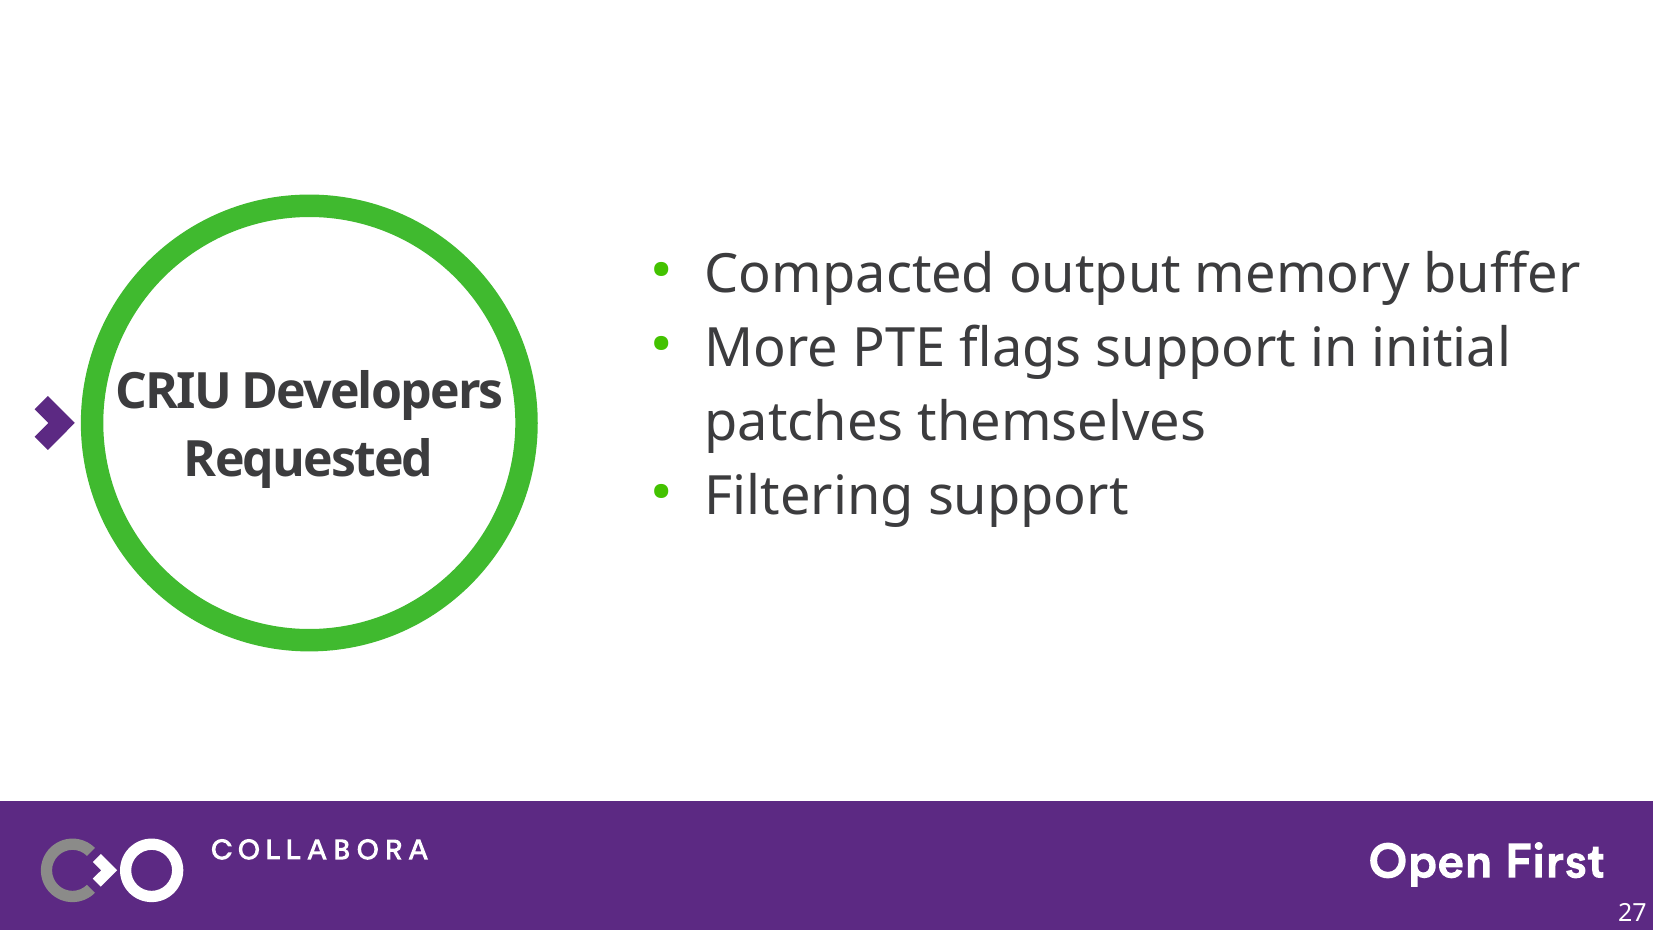

Compacted output memory buffer
More PTE flags support in initial patches themselves
Filtering support
# CRIU Developers Requested